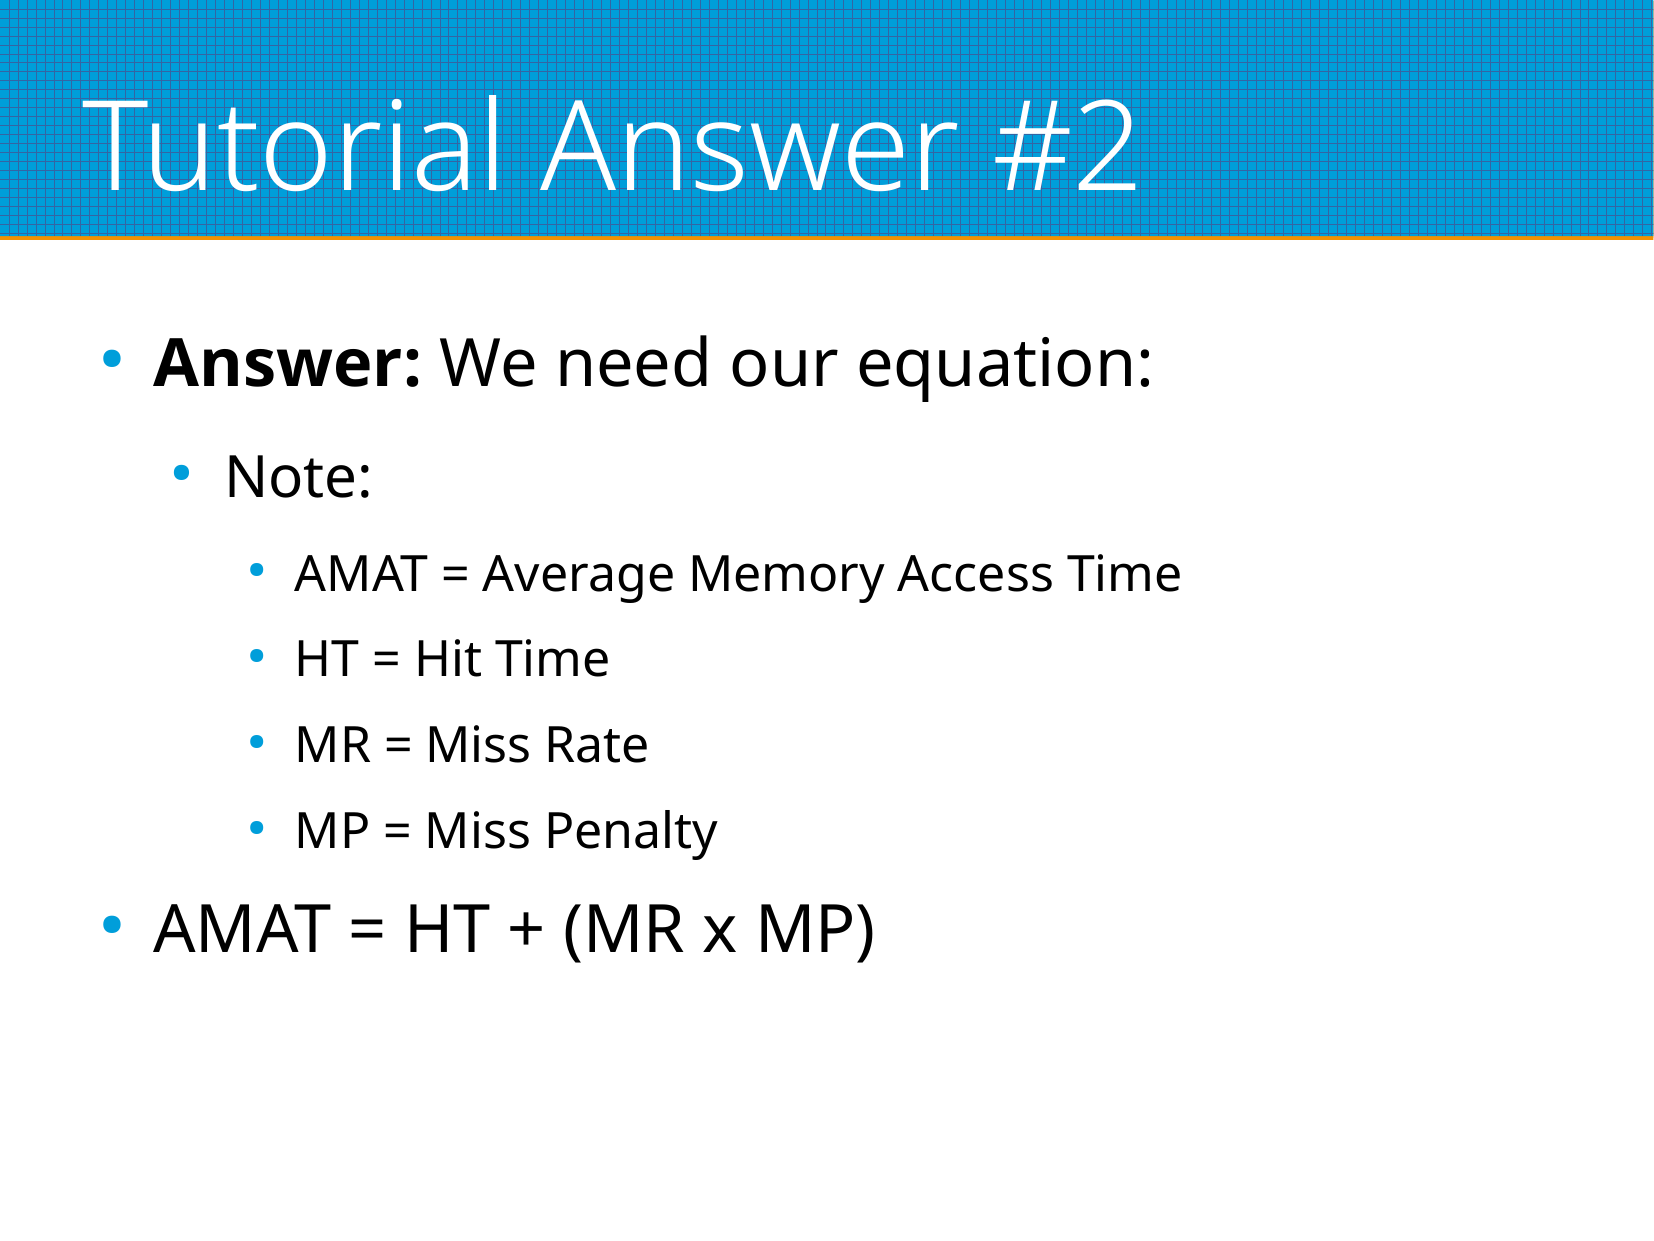

# Tutorial Answer #2
Answer: We need our equation:
Note:
AMAT = Average Memory Access Time
HT = Hit Time
MR = Miss Rate
MP = Miss Penalty
AMAT = HT + (MR x MP)